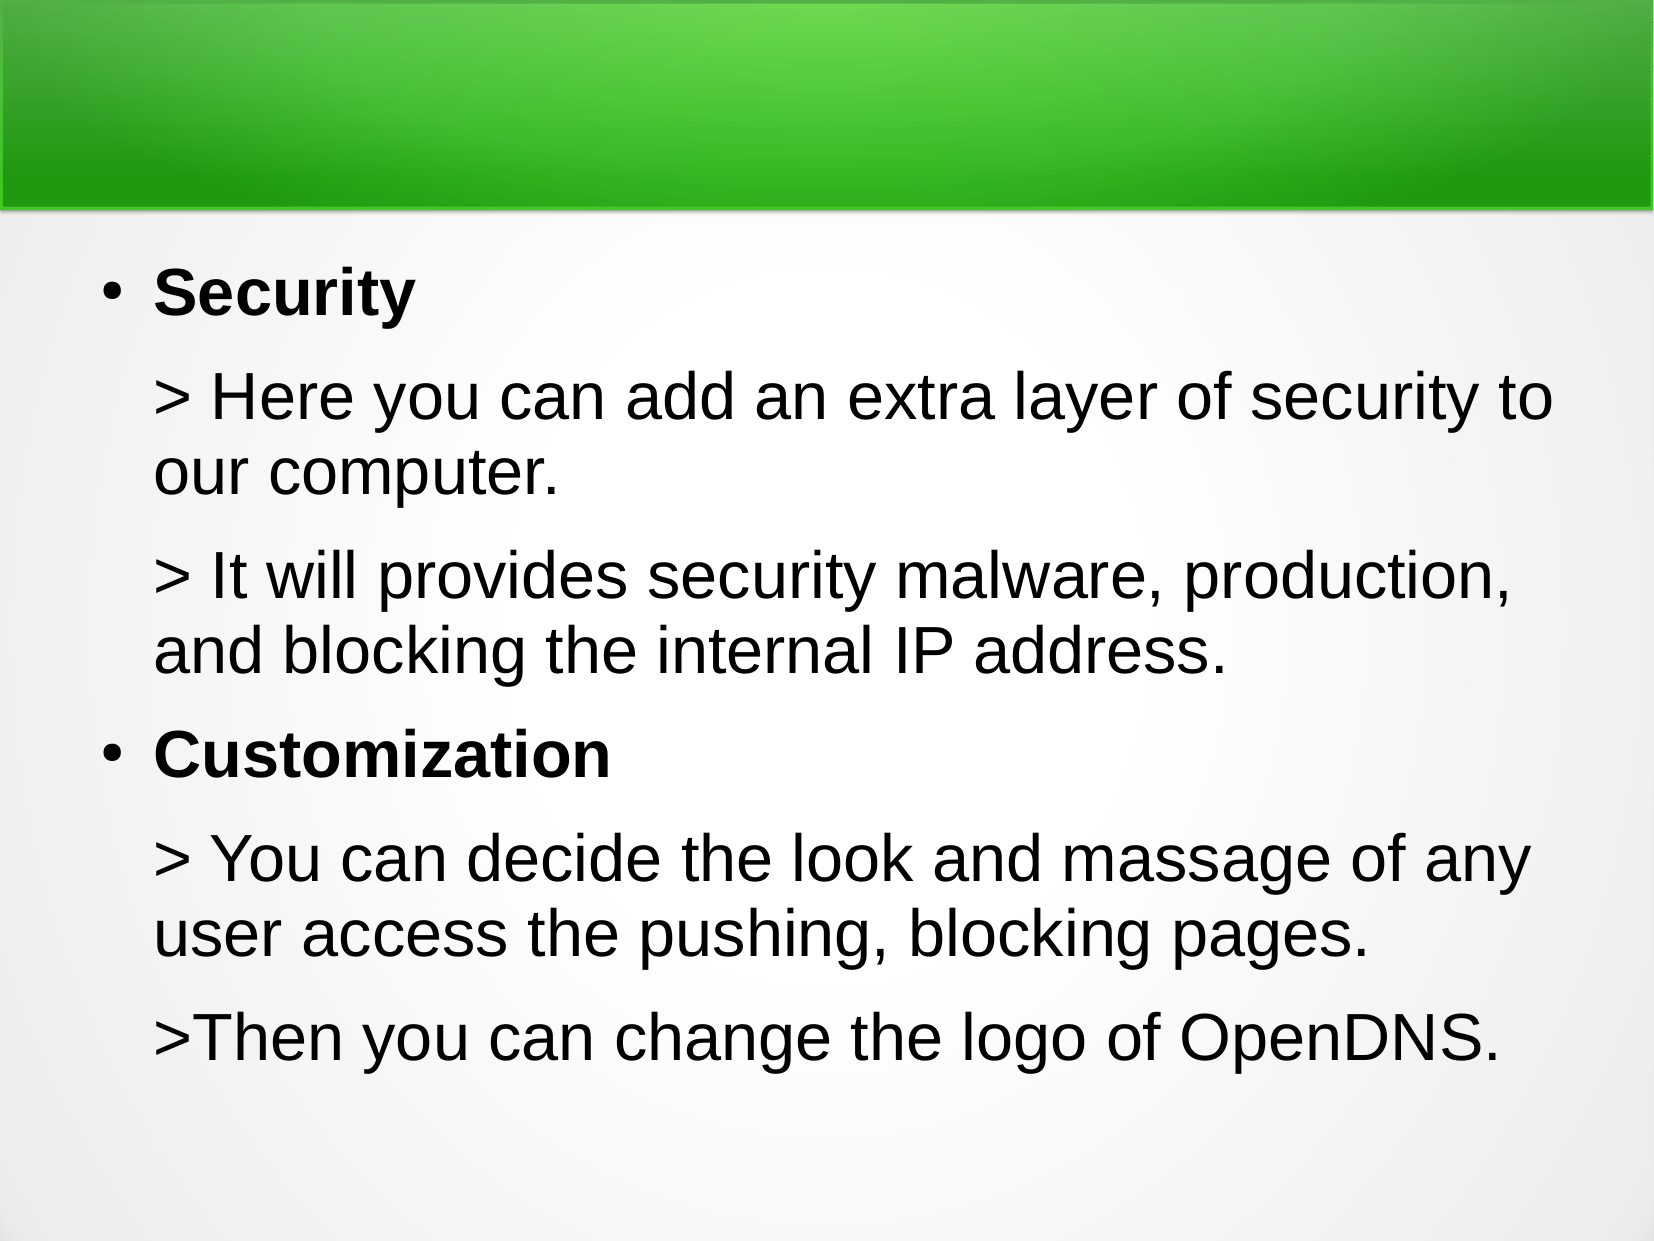

# Security
> Here you can add an extra layer of security to our computer.
> It will provides security malware, production, and blocking the internal IP address.
Customization
> You can decide the look and massage of any user access the pushing, blocking pages.
>Then you can change the logo of OpenDNS.